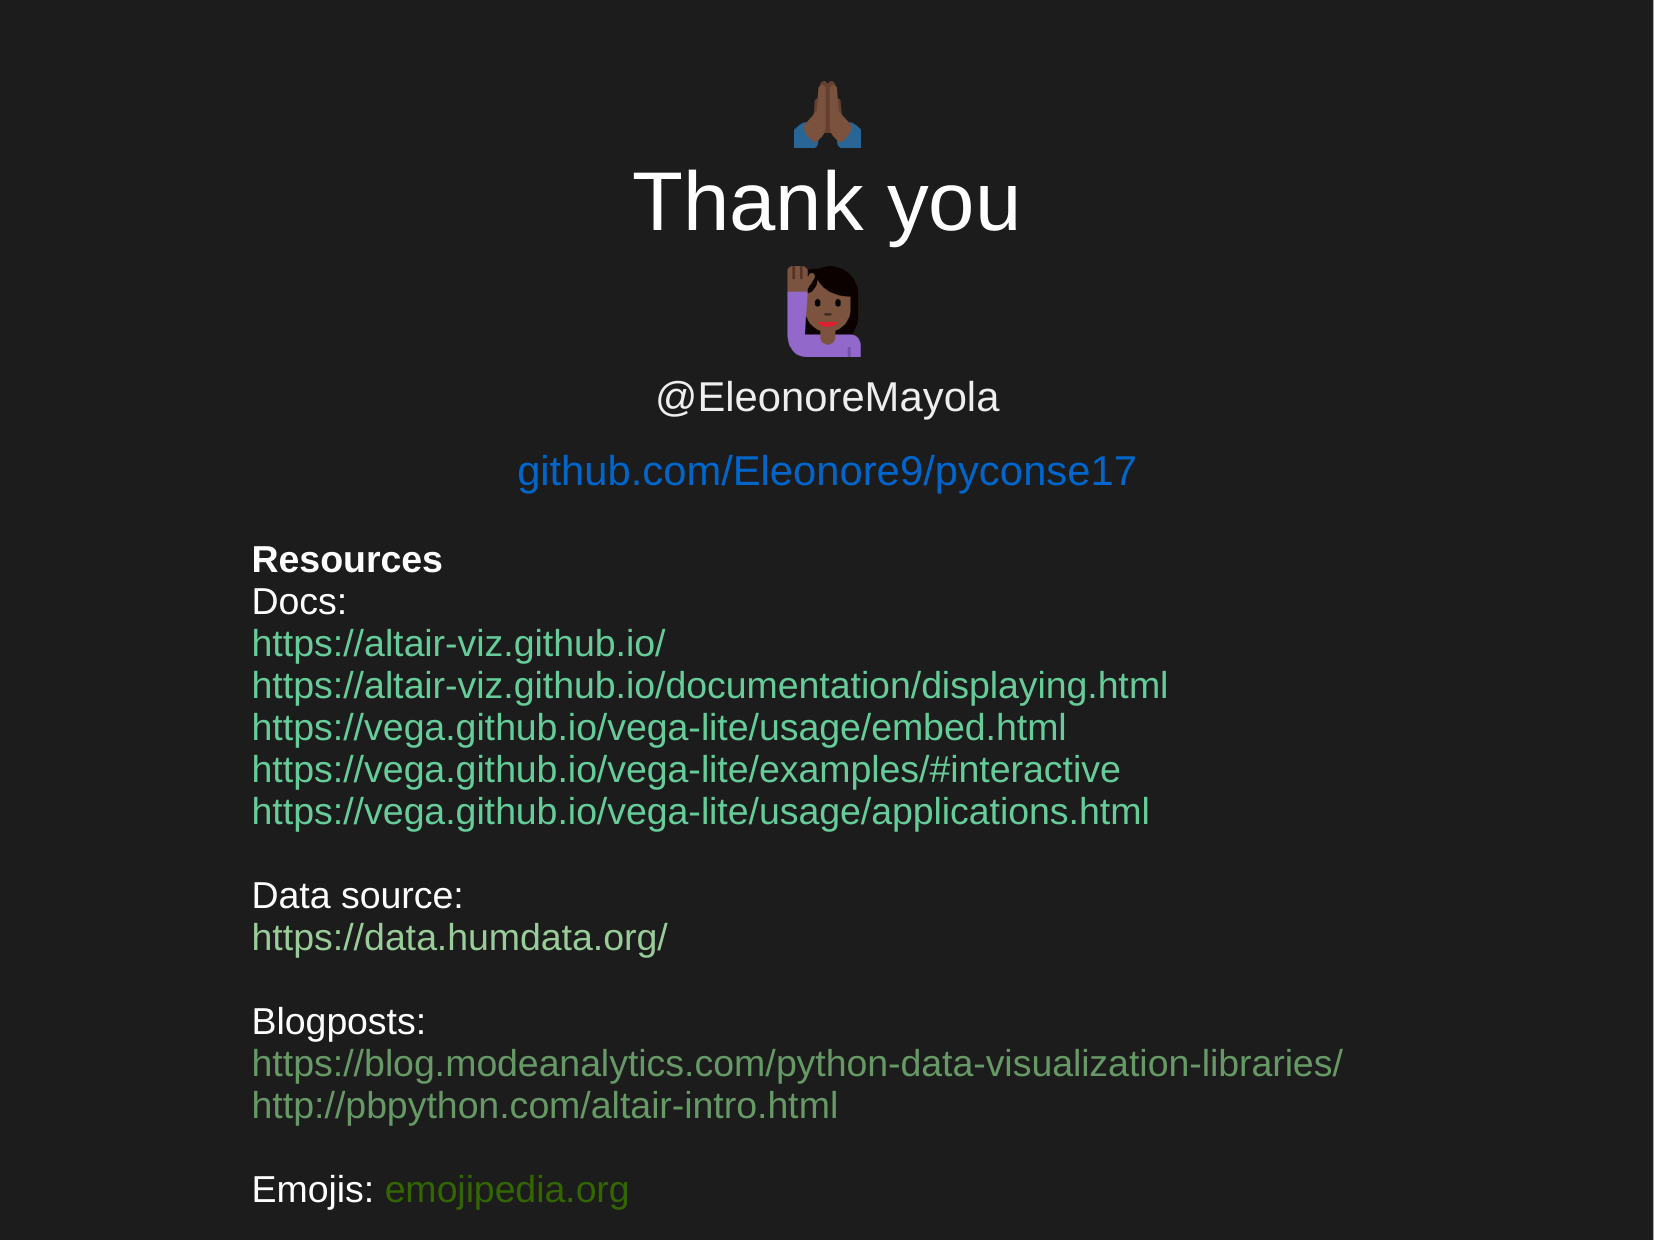

Thank you
@EleonoreMayola
github.com/Eleonore9/pyconse17
Resources
Docs:
https://altair-viz.github.io/
https://altair-viz.github.io/documentation/displaying.html
https://vega.github.io/vega-lite/usage/embed.html
https://vega.github.io/vega-lite/examples/#interactive
https://vega.github.io/vega-lite/usage/applications.html
Data source:
https://data.humdata.org/
Blogposts:
https://blog.modeanalytics.com/python-data-visualization-libraries/
http://pbpython.com/altair-intro.html
Emojis: emojipedia.org